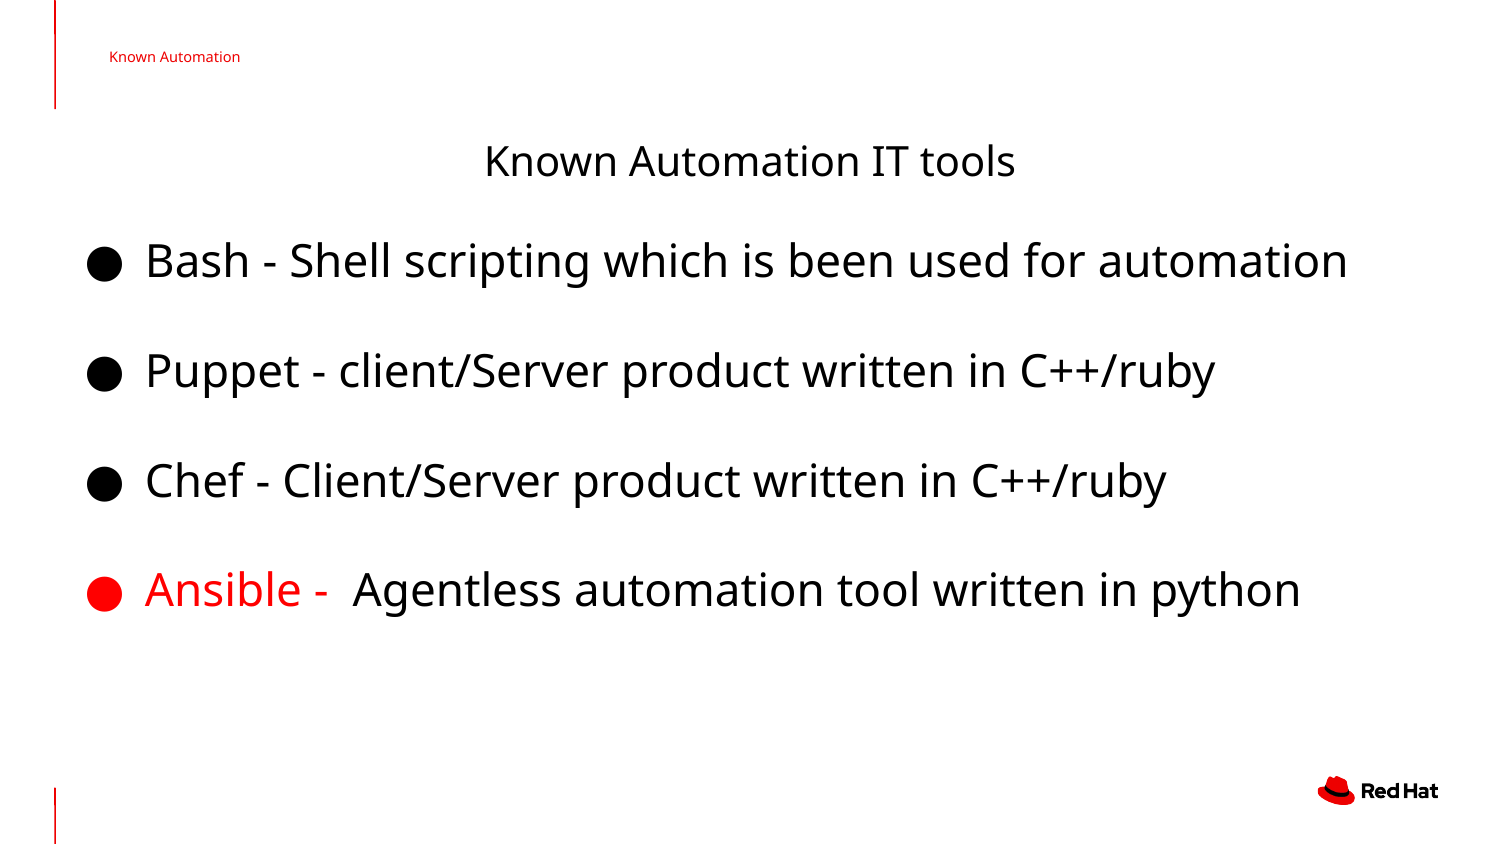

Known Automation
# Known Automation IT tools
Bash - Shell scripting which is been used for automation
Puppet - client/Server product written in C++/ruby
Chef - Client/Server product written in C++/ruby
Ansible - Agentless automation tool written in python